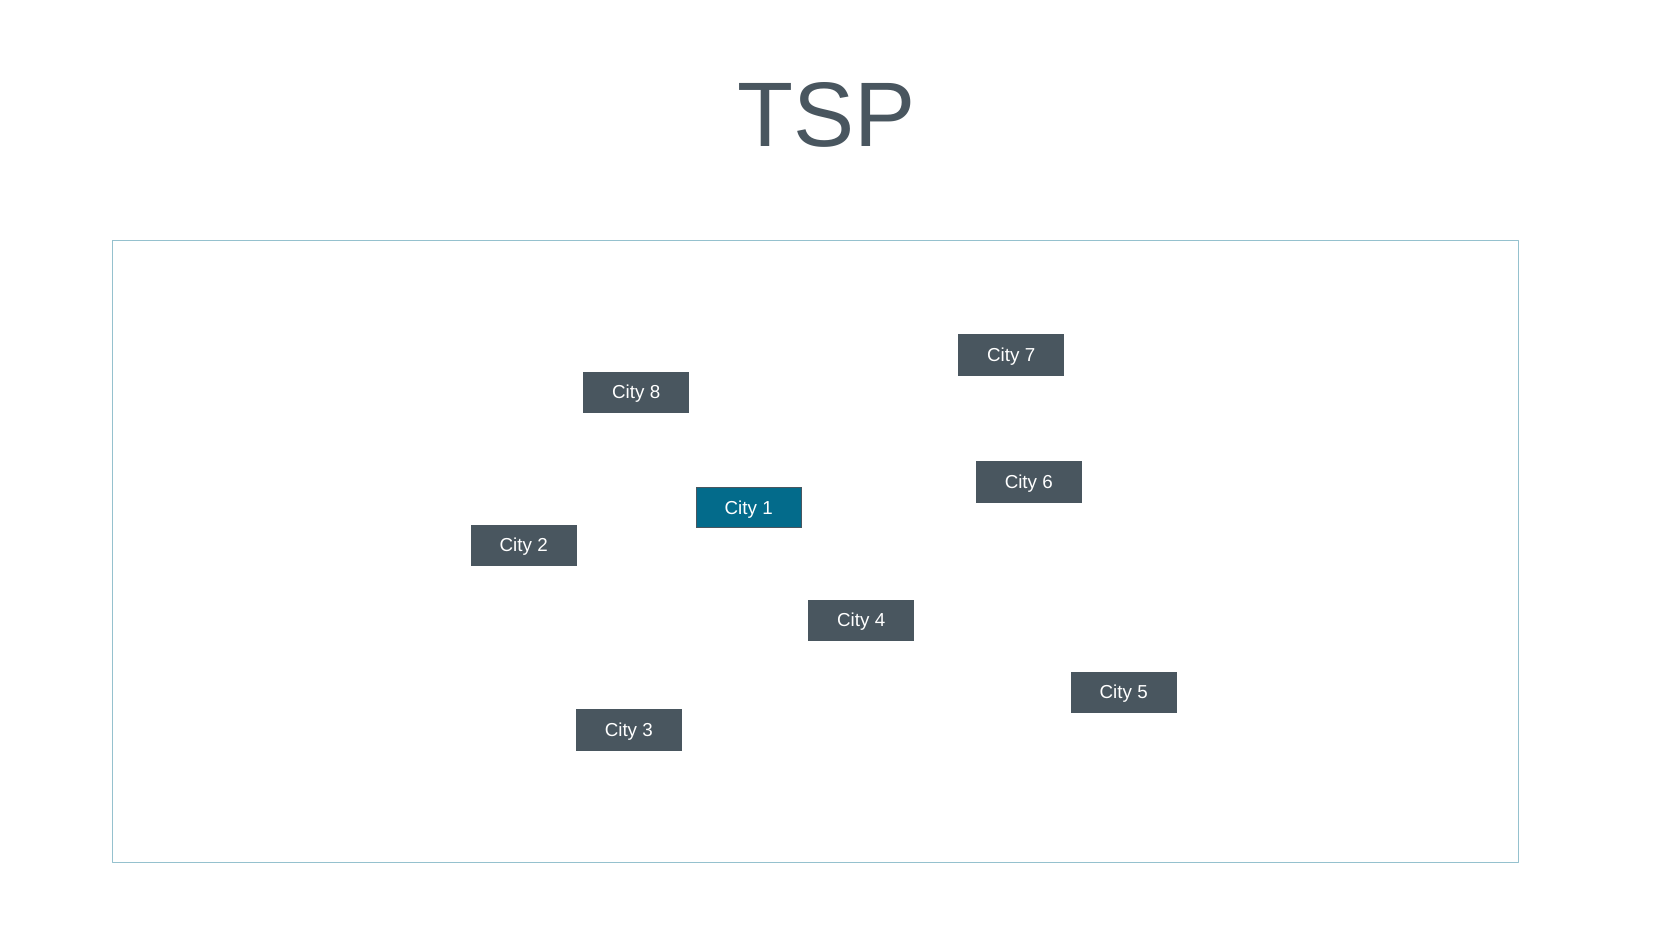

# TSP
City 7
City 8
City 6
City 1
City 2
City 4
City 5
City 3